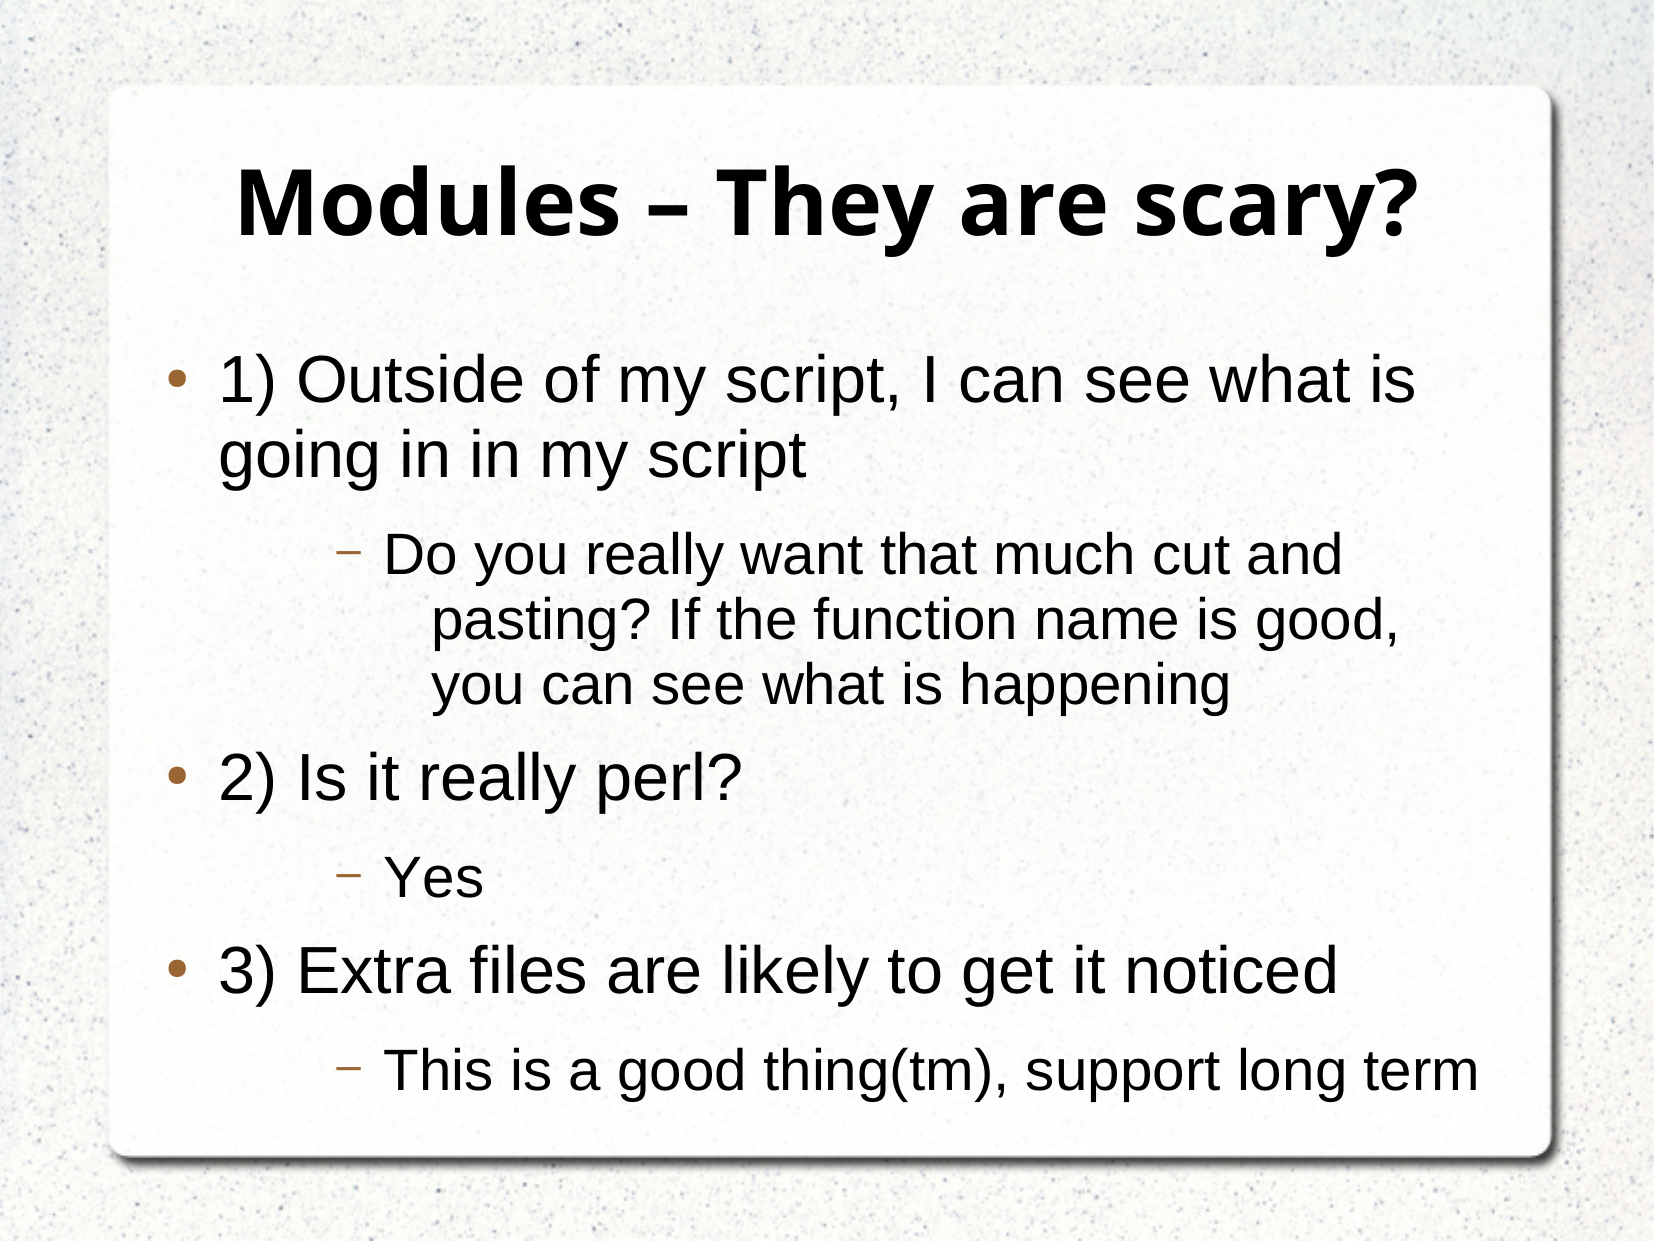

# Modules – They are scary?
1) Outside of my script, I can see what is going in in my script
Do you really want that much cut and pasting? If the function name is good, you can see what is happening
2) Is it really perl?
Yes
3) Extra files are likely to get it noticed
This is a good thing(tm), support long term